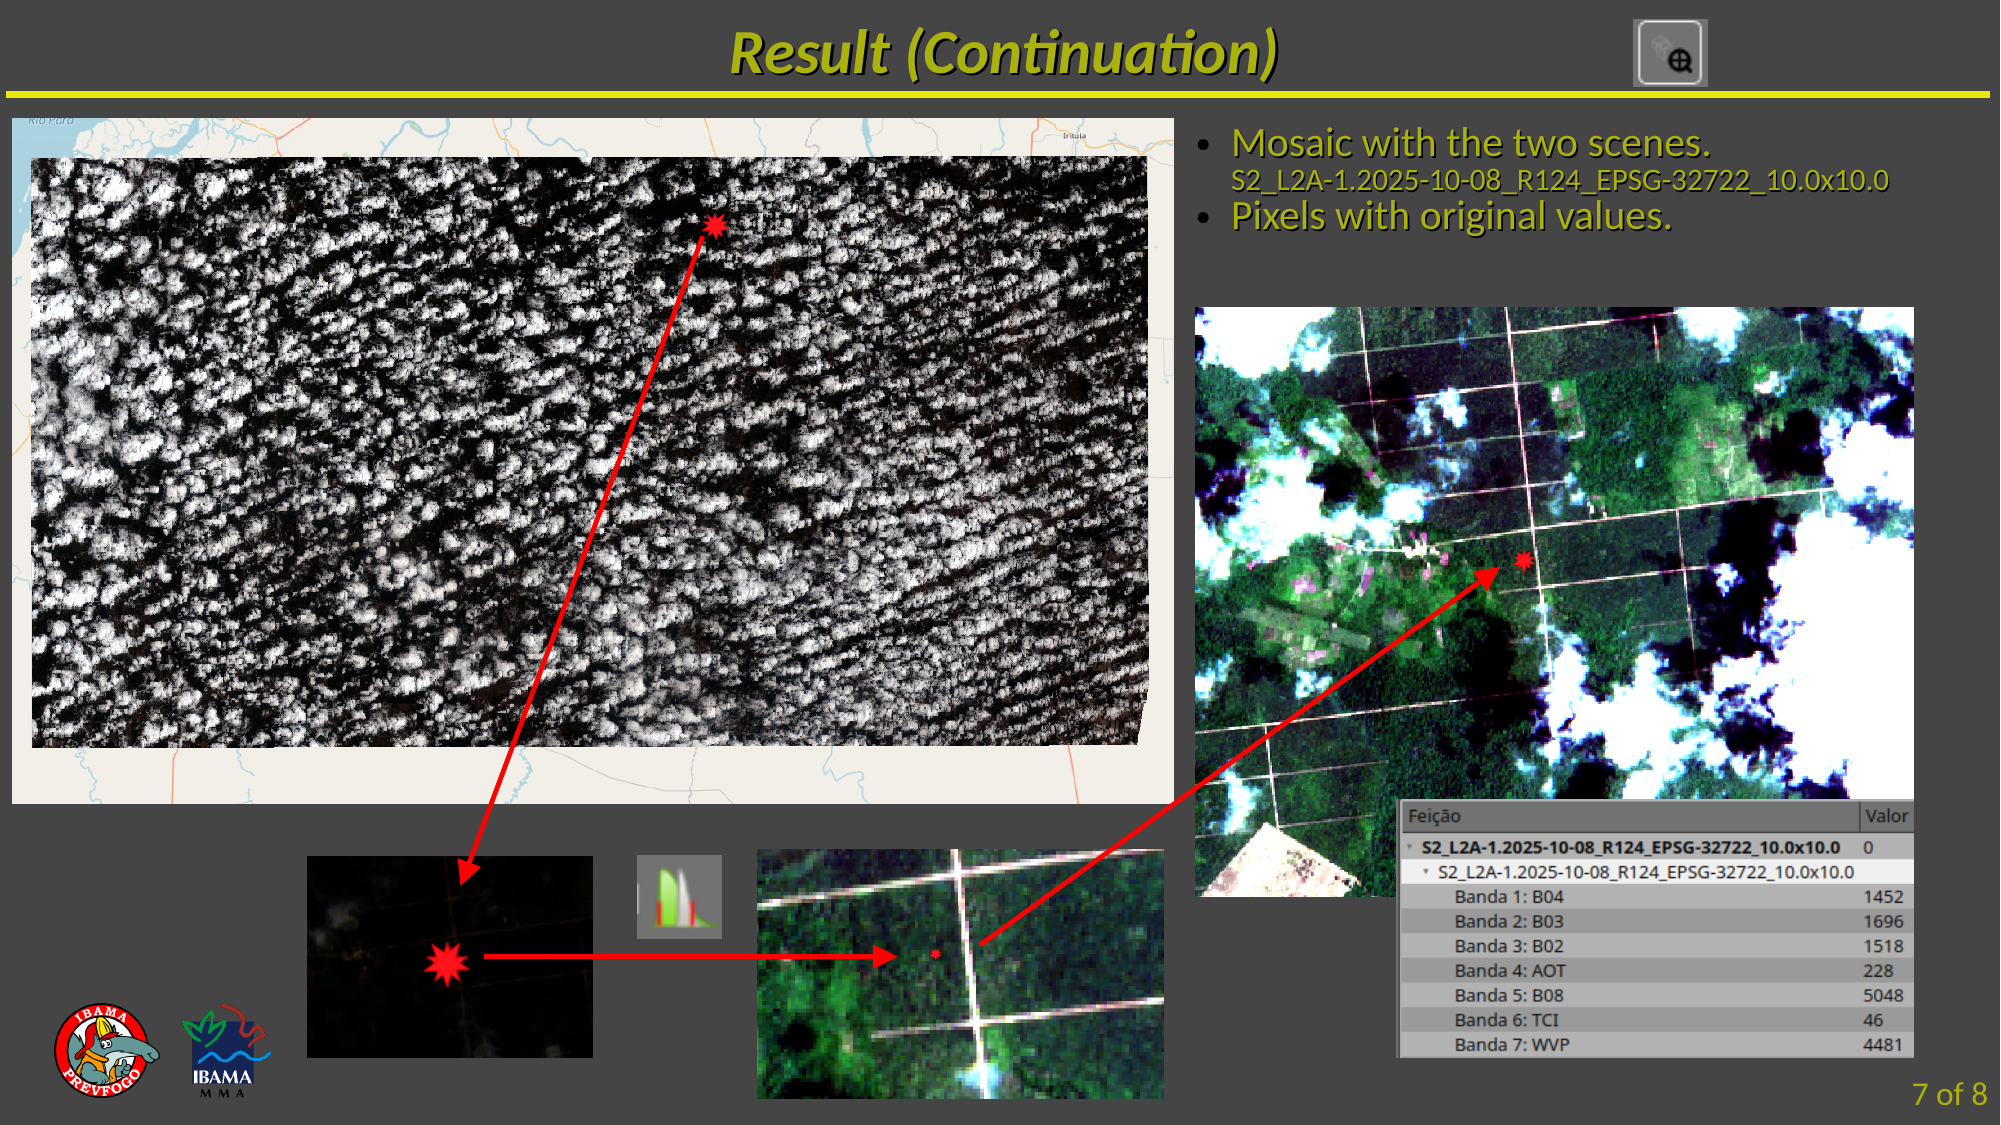

# Result (Continuation)
Mosaic with the two scenes.
S2_L2A-1.2025-10-08_R124_EPSG-32722_10.0x10.0
Pixels with original values.
 of 8